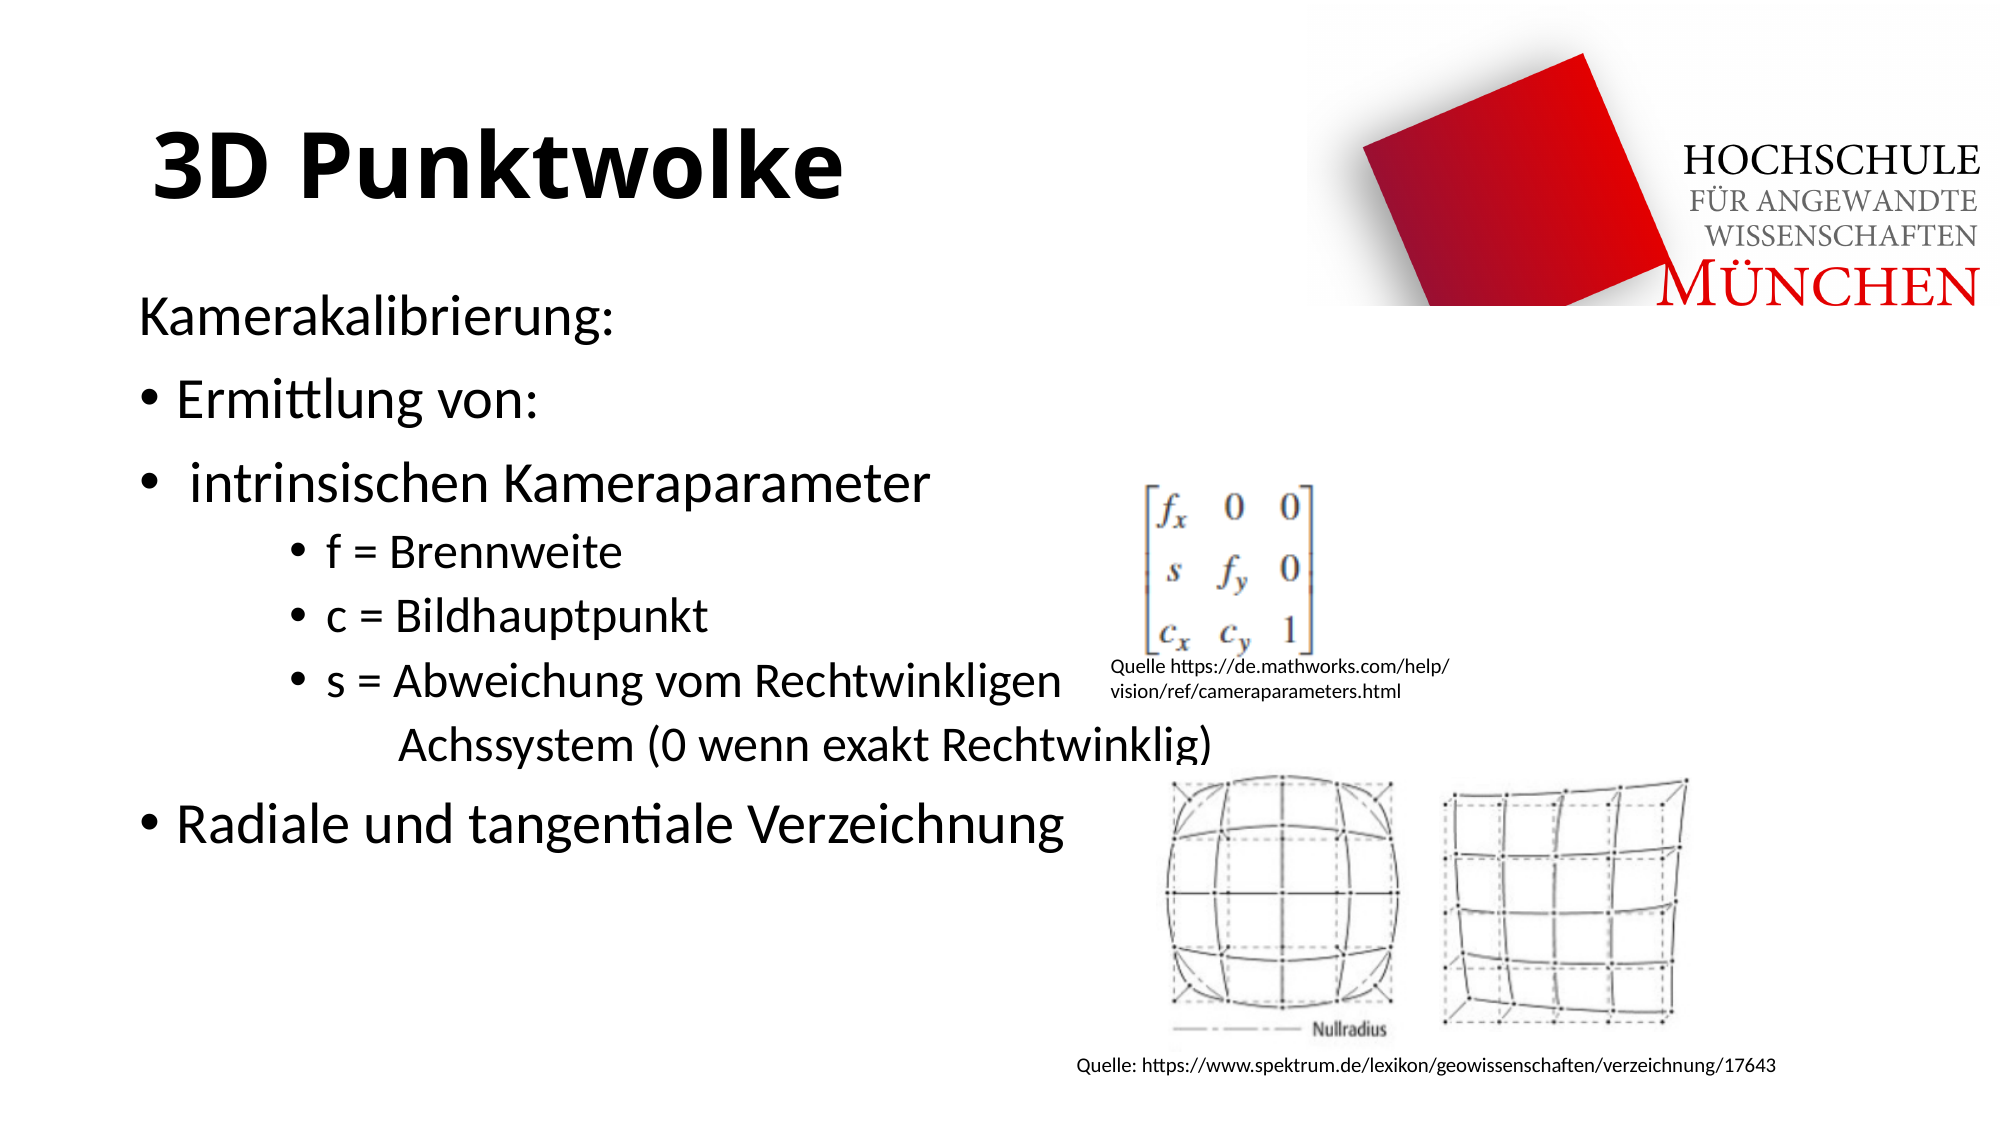

# 3D Punktwolke
Kamerakalibrierung:
Ermittlung von:
 intrinsischen Kameraparameter
f = Brennweite
c = Bildhauptpunkt
s = Abweichung vom Rechtwinkligen
	 Achssystem (0 wenn exakt Rechtwinklig)
Radiale und tangentiale Verzeichnung
Quelle https://de.mathworks.com/help/
vision/ref/cameraparameters.html
Quelle: https://www.spektrum.de/lexikon/geowissenschaften/verzeichnung/17643